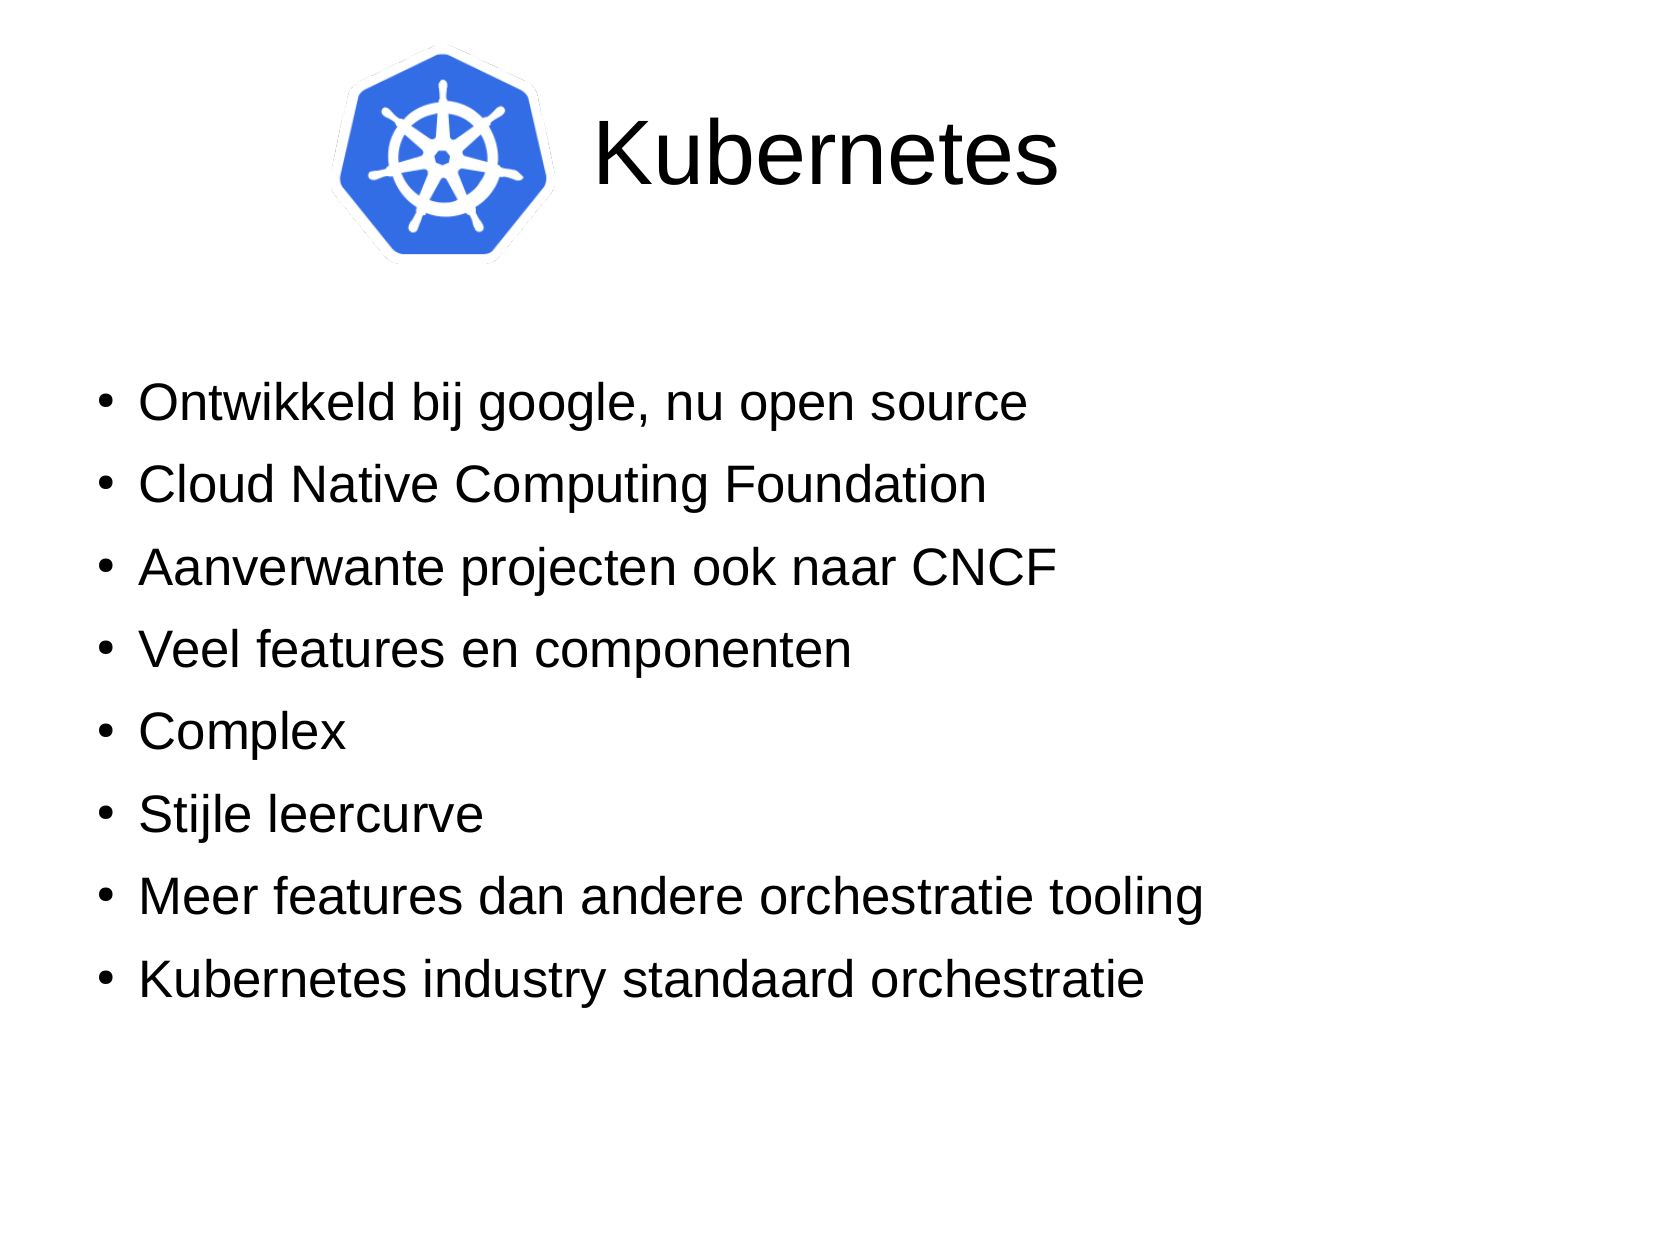

# Kubernetes
Ontwikkeld bij google, nu open source
Cloud Native Computing Foundation
Aanverwante projecten ook naar CNCF
Veel features en componenten
Complex
Stijle leercurve
Meer features dan andere orchestratie tooling
Kubernetes industry standaard orchestratie